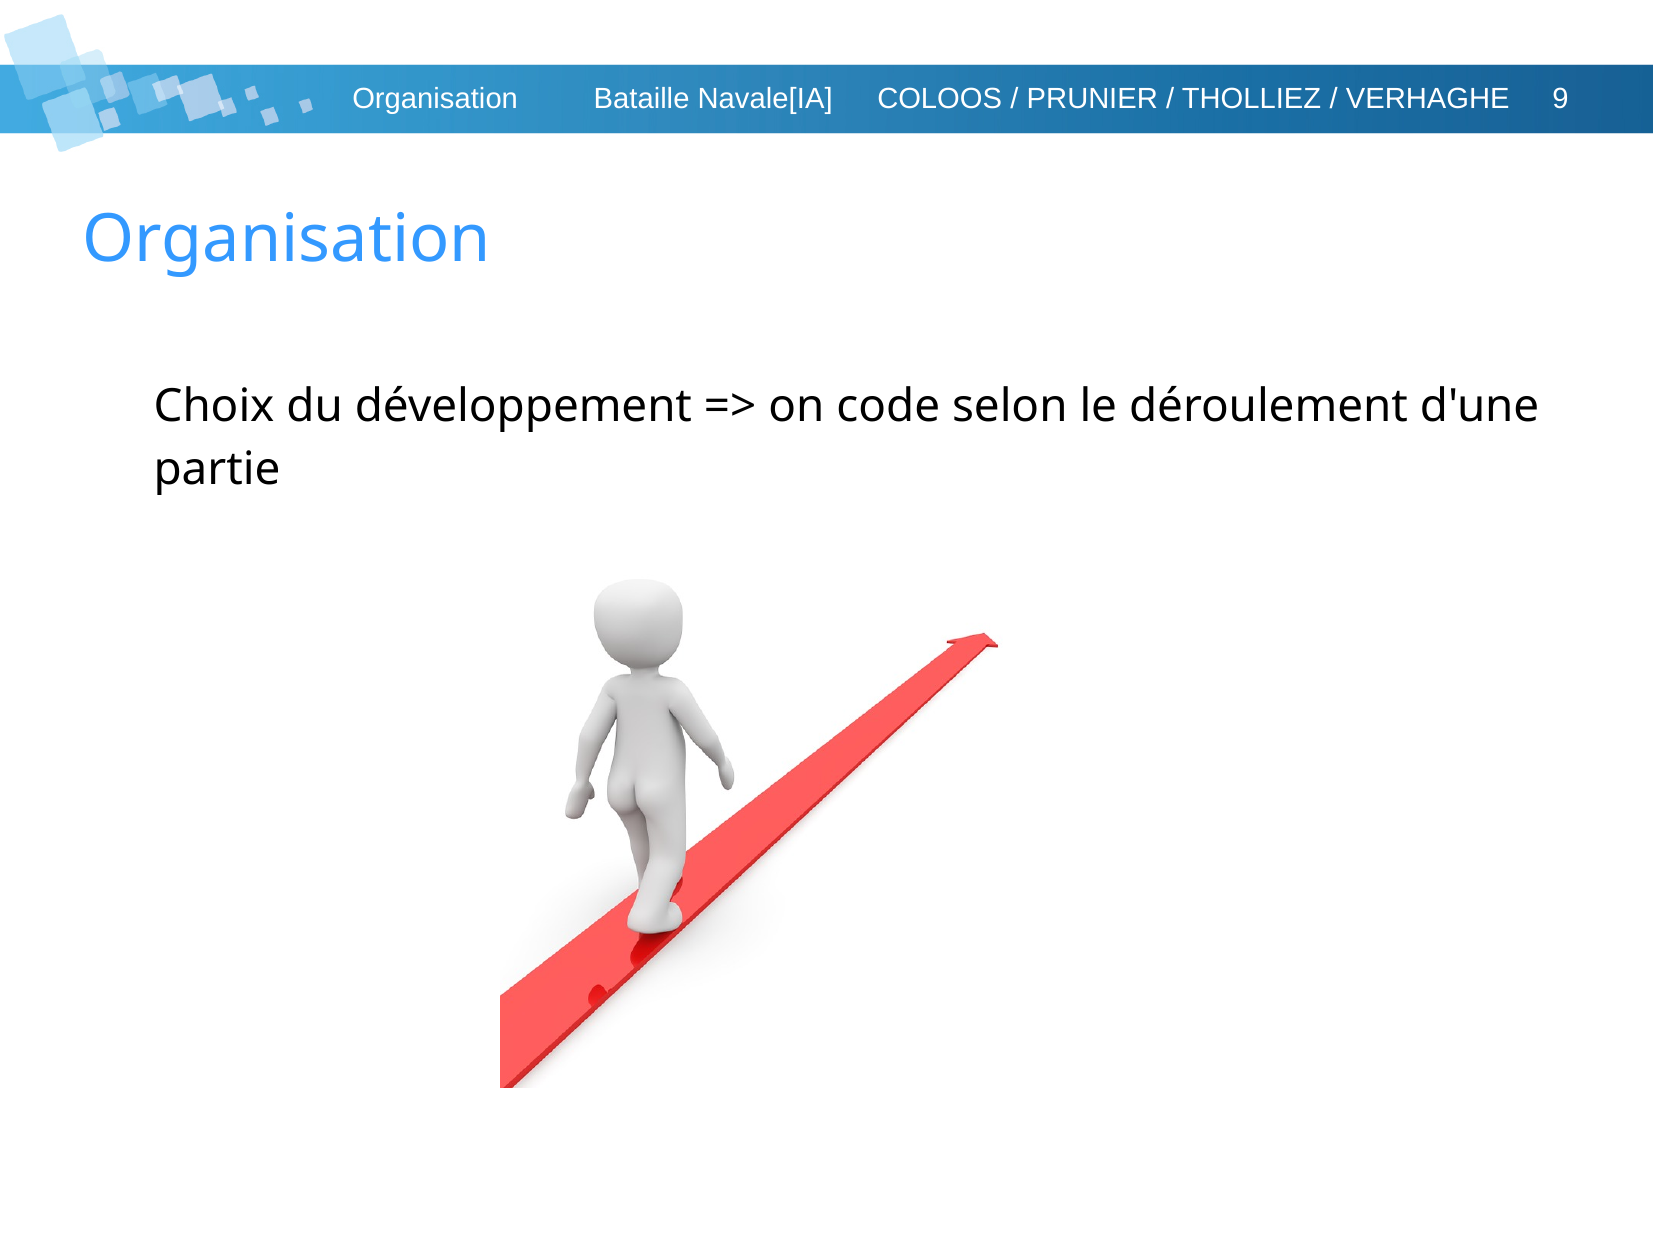

Organisation	 Bataille Navale[IA]	COLOOS / PRUNIER / THOLLIEZ / VERHAGHE 	9
# Organisation
Choix du développement => on code selon le déroulement d'une partie